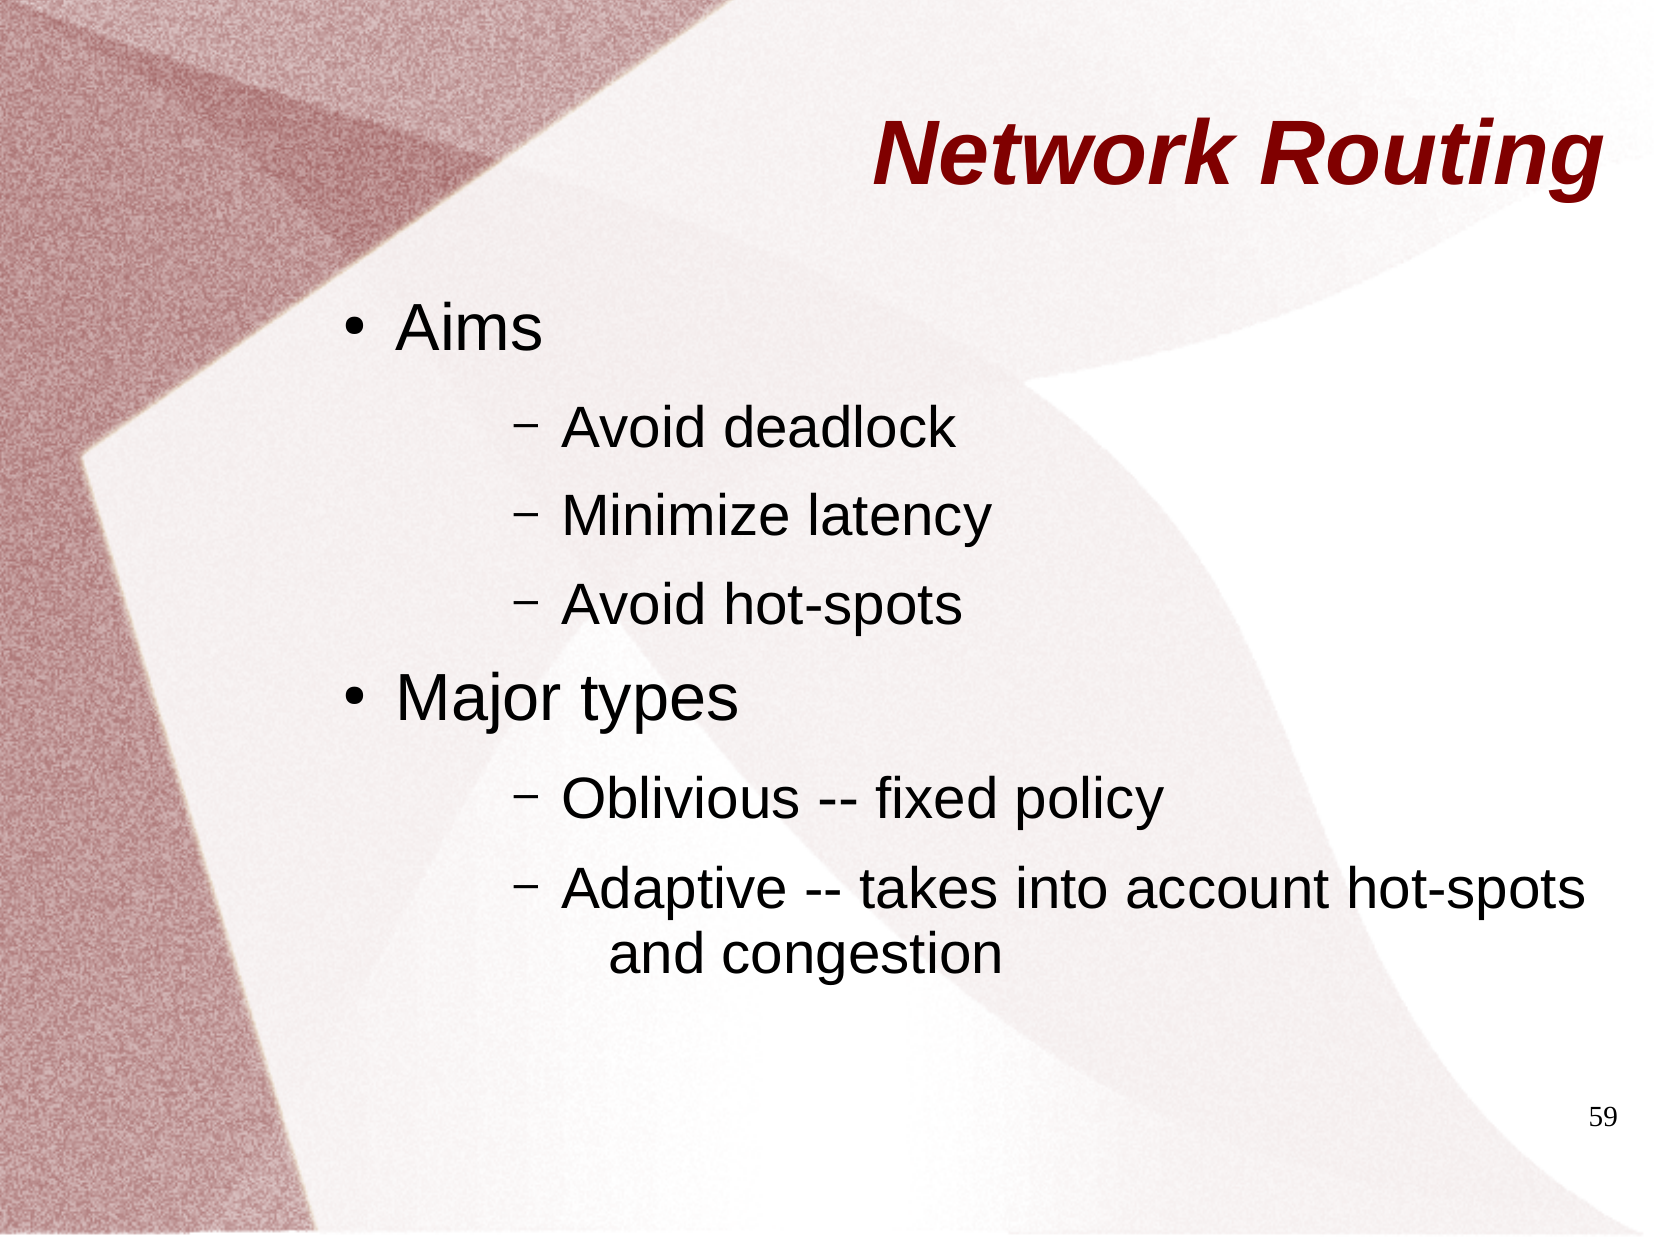

# Network Routing
Aims
Avoid deadlock
Minimize latency
Avoid hot-spots
Major types
Oblivious -- fixed policy
Adaptive -- takes into account hot-spots and congestion
59